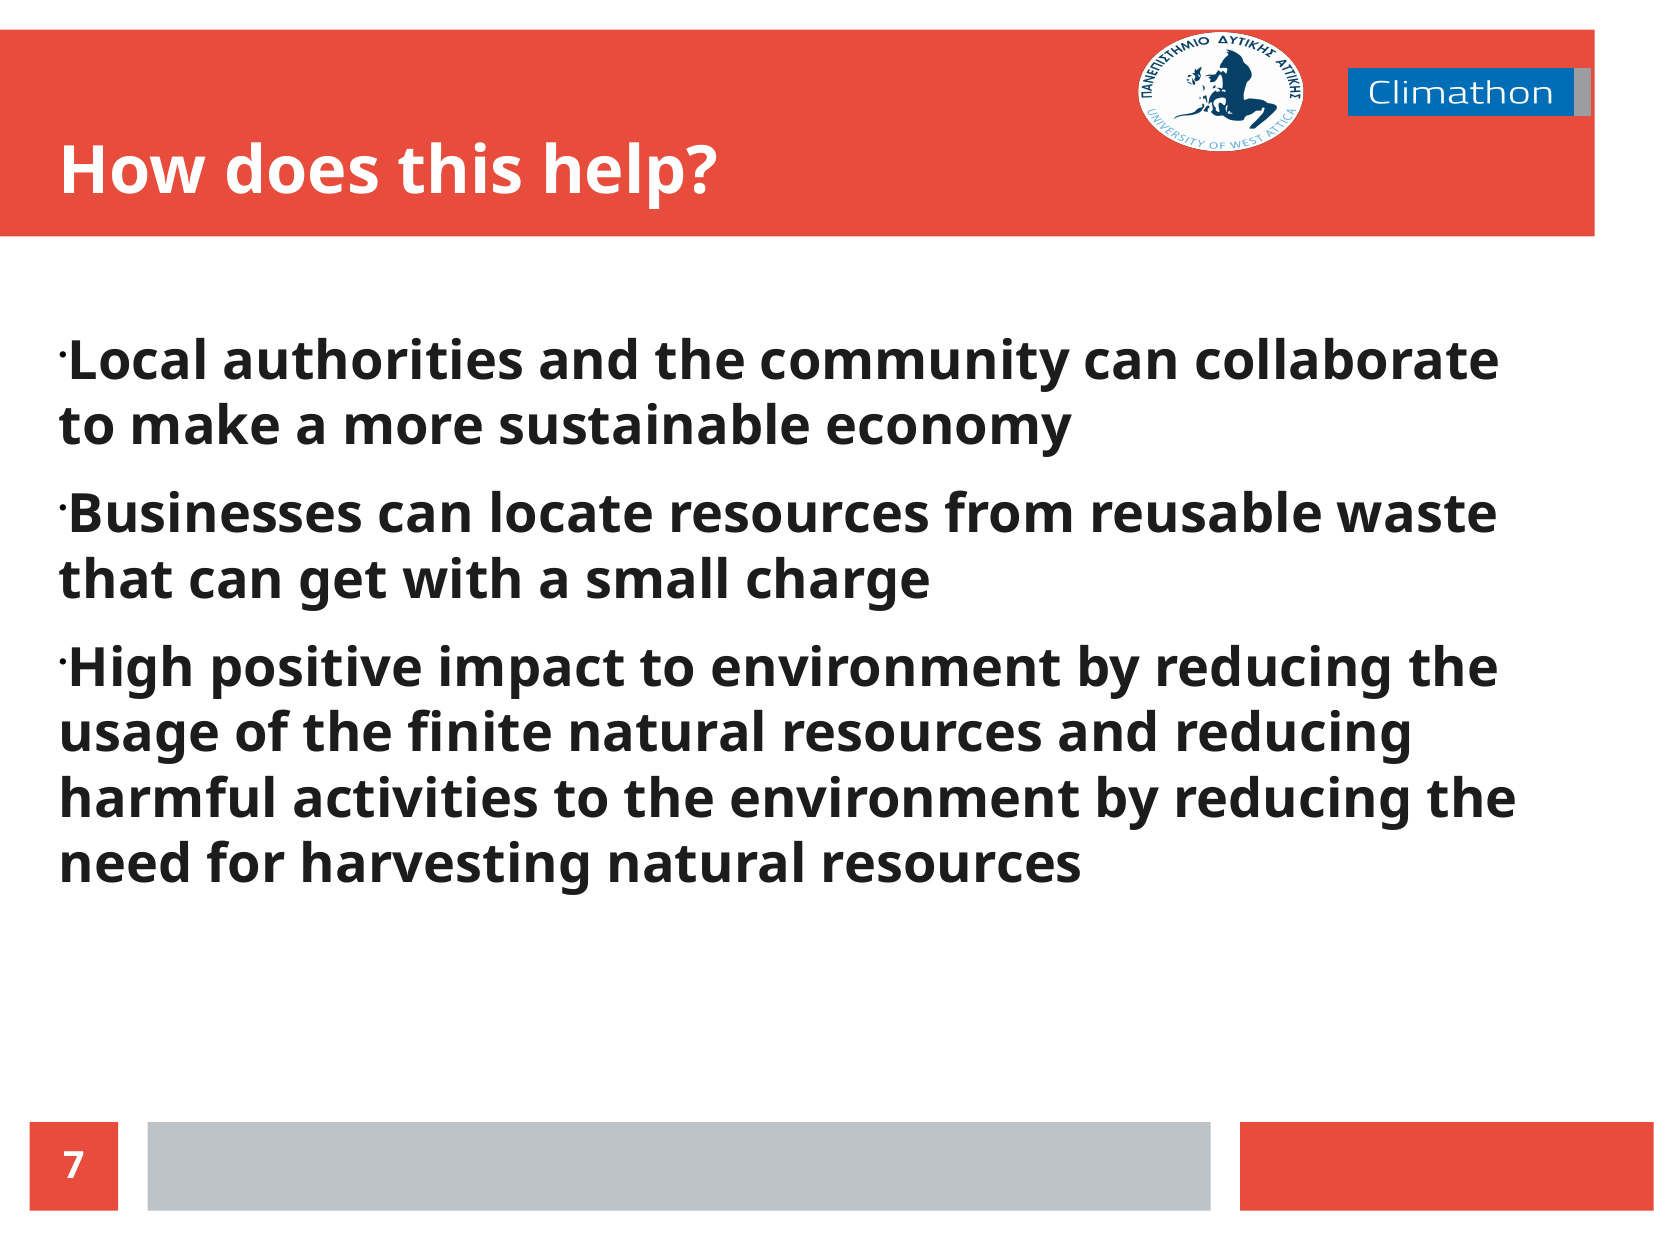

# How does this help?
Local authorities and the community can collaborate to make a more sustainable economy
Businesses can locate resources from reusable waste that can get with a small charge
High positive impact to environment by reducing the usage of the finite natural resources and reducing harmful activities to the environment by reducing the need for harvesting natural resources